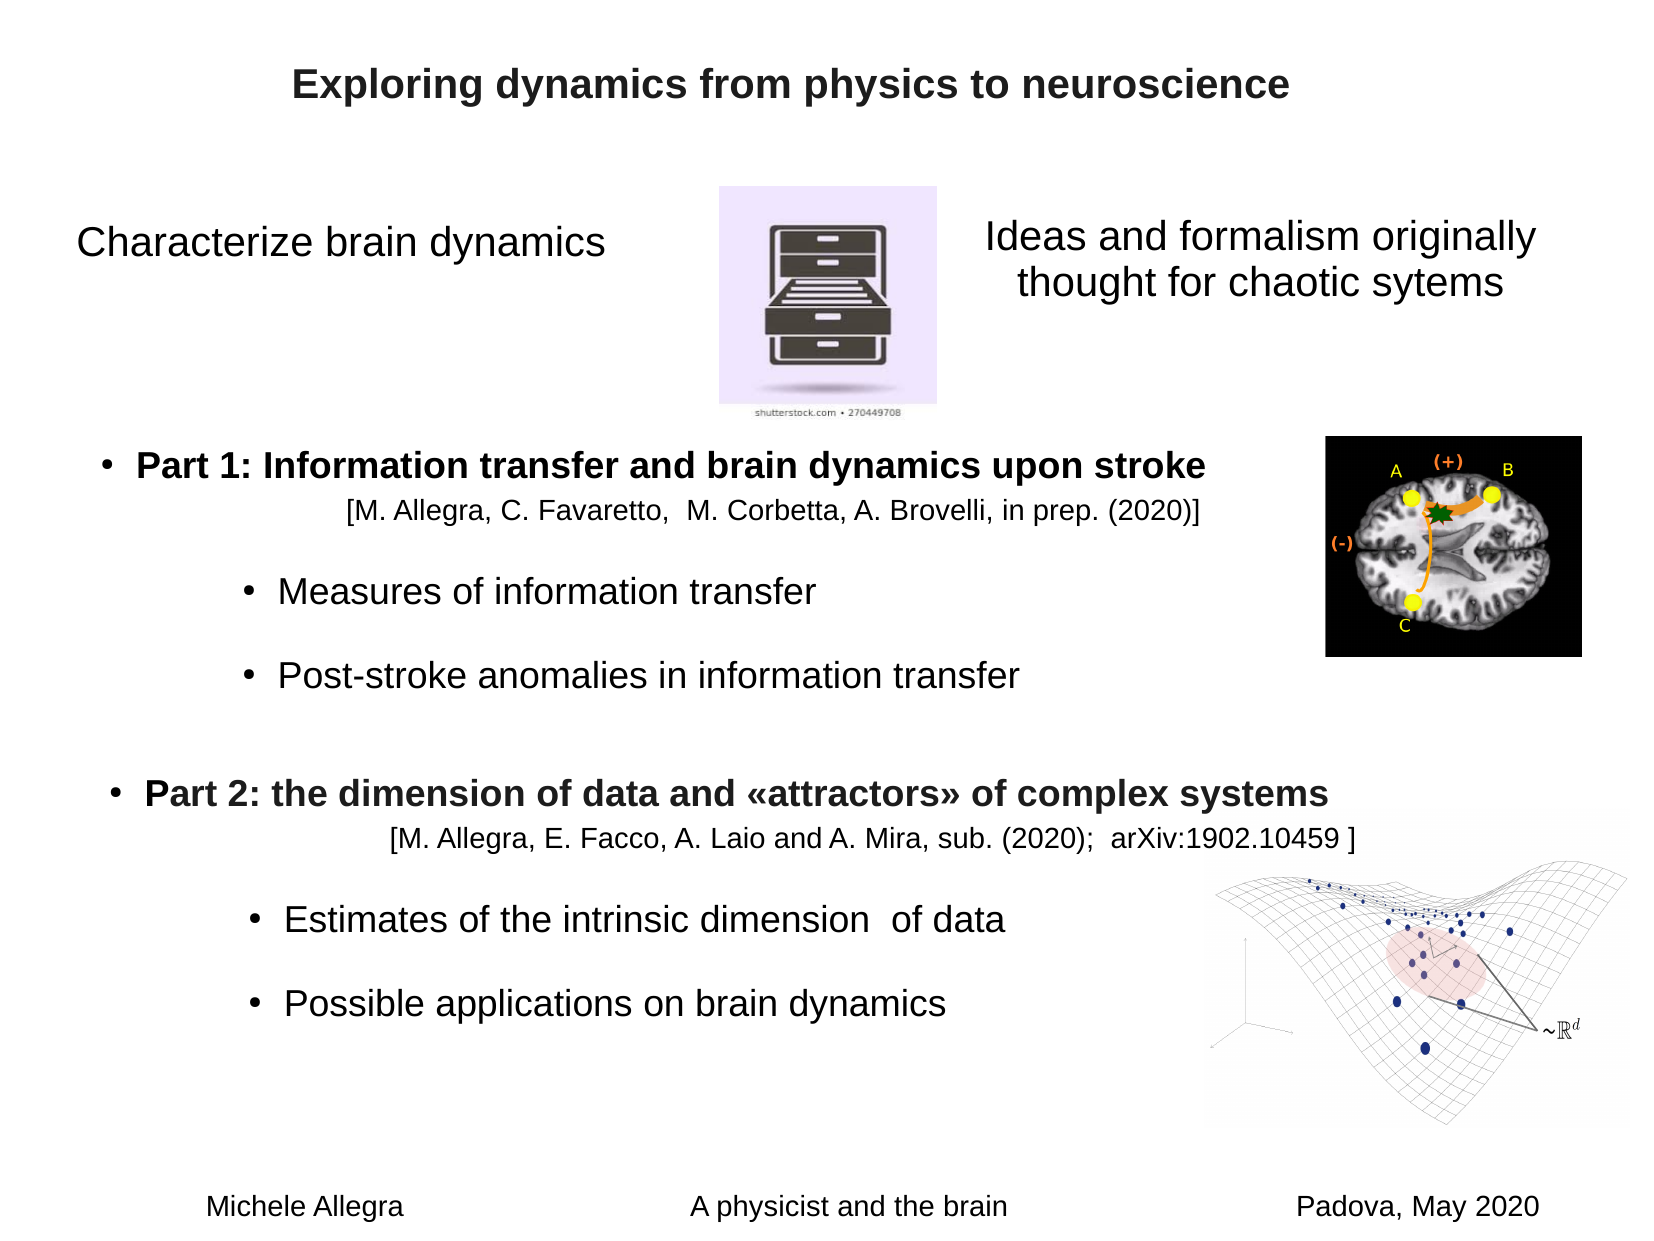

Exploring dynamics from physics to neuroscience
Ideas and formalism originally thought for chaotic sytems
Characterize brain dynamics
Part 1: Information transfer and brain dynamics upon stroke [M. Allegra, C. Favaretto, M. Corbetta, A. Brovelli, in prep. (2020)]
Measures of information transfer
Post-stroke anomalies in information transfer
Part 2: the dimension of data and «attractors» of complex systems [M. Allegra, E. Facco, A. Laio and A. Mira, sub. (2020); arXiv:1902.10459 ]
Estimates of the intrinsic dimension of data
Possible applications on brain dynamics
# Michele Allegra A physicist and the brain Padova, May 2020